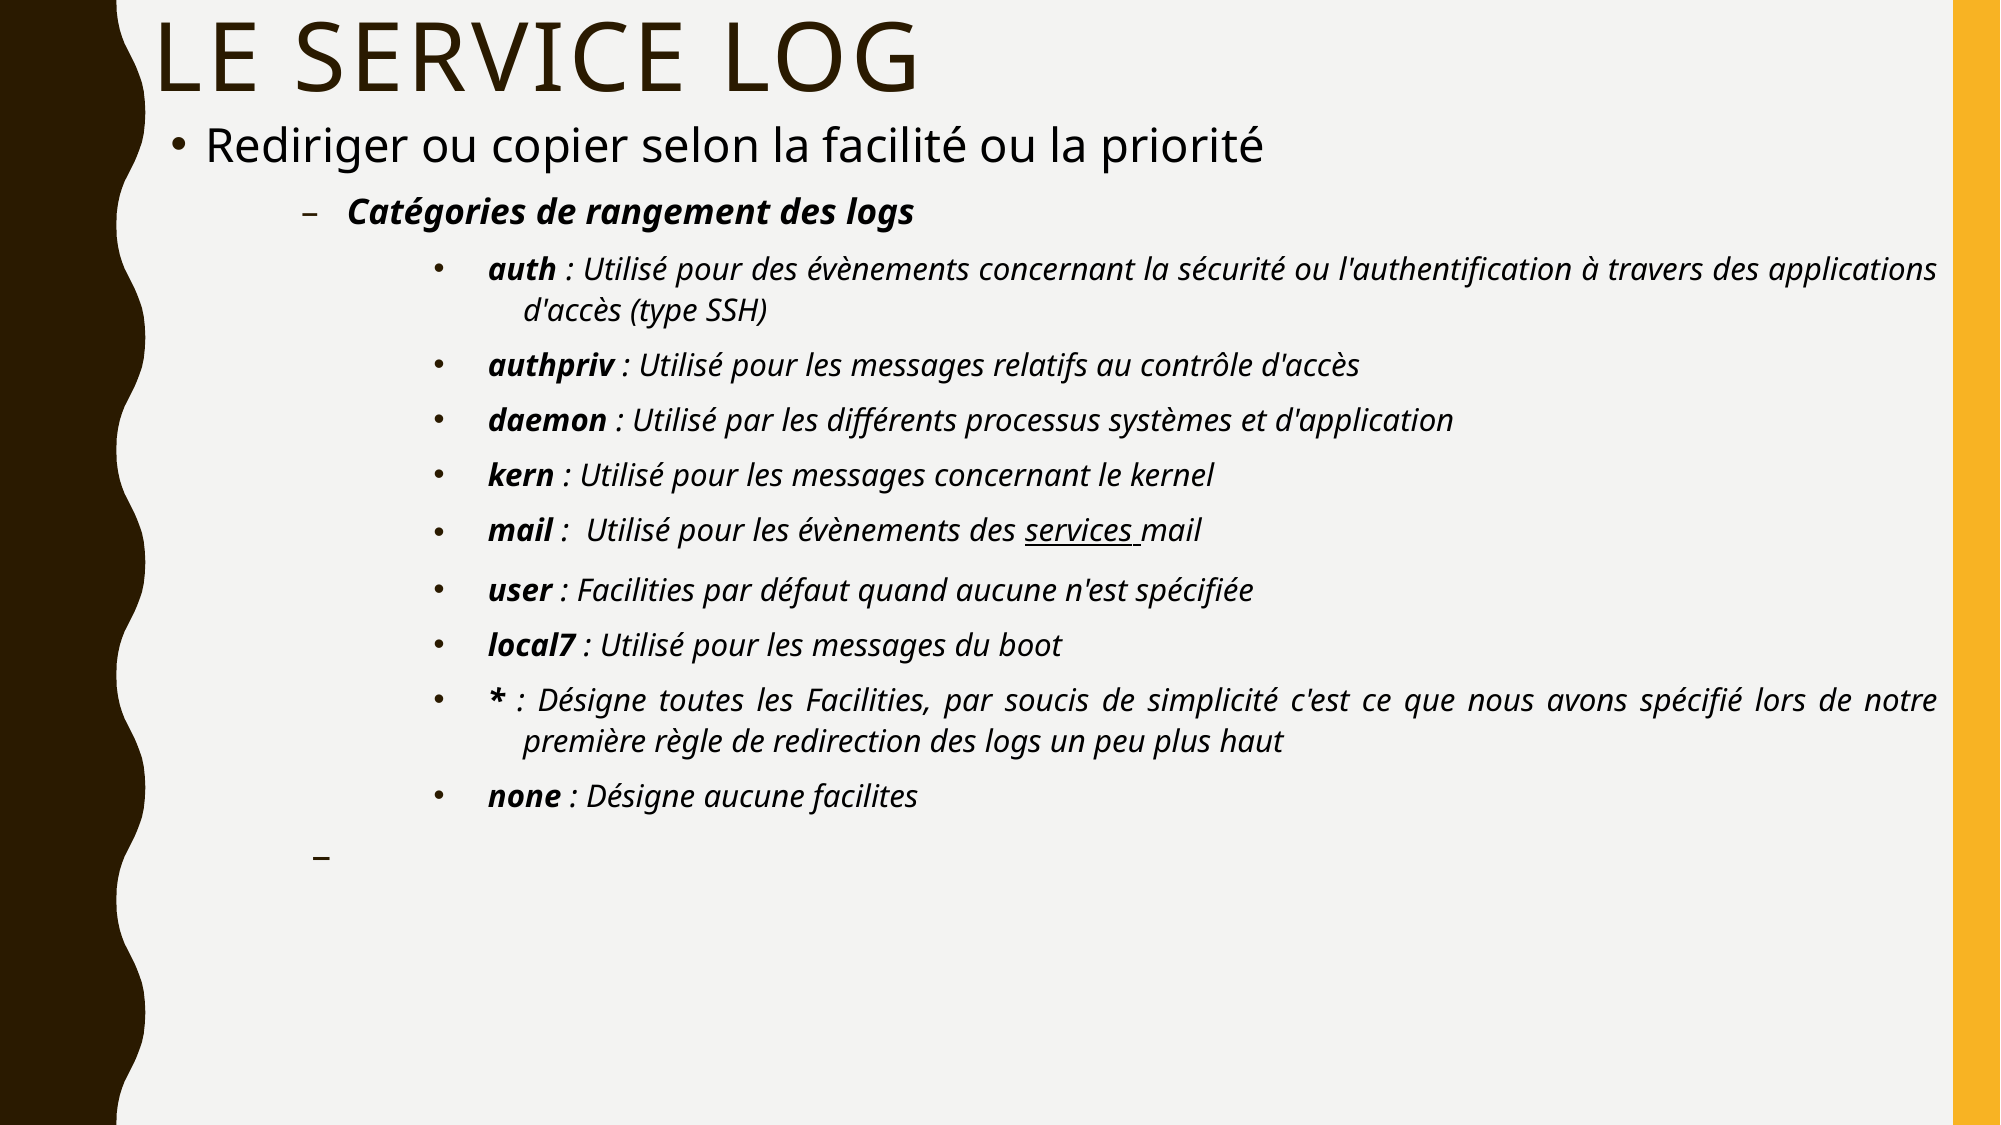

# Le service log
Rediriger ou copier selon la facilité ou la priorité
Catégories de rangement des logs
auth : Utilisé pour des évènements concernant la sécurité ou l'authentification à travers des applications d'accès (type SSH)
authpriv : Utilisé pour les messages relatifs au contrôle d'accès
daemon : Utilisé par les différents processus systèmes et d'application
kern : Utilisé pour les messages concernant le kernel
mail :  Utilisé pour les évènements des services mail
user : Facilities par défaut quand aucune n'est spécifiée
local7 : Utilisé pour les messages du boot
* : Désigne toutes les Facilities, par soucis de simplicité c'est ce que nous avons spécifié lors de notre première règle de redirection des logs un peu plus haut
none : Désigne aucune facilites